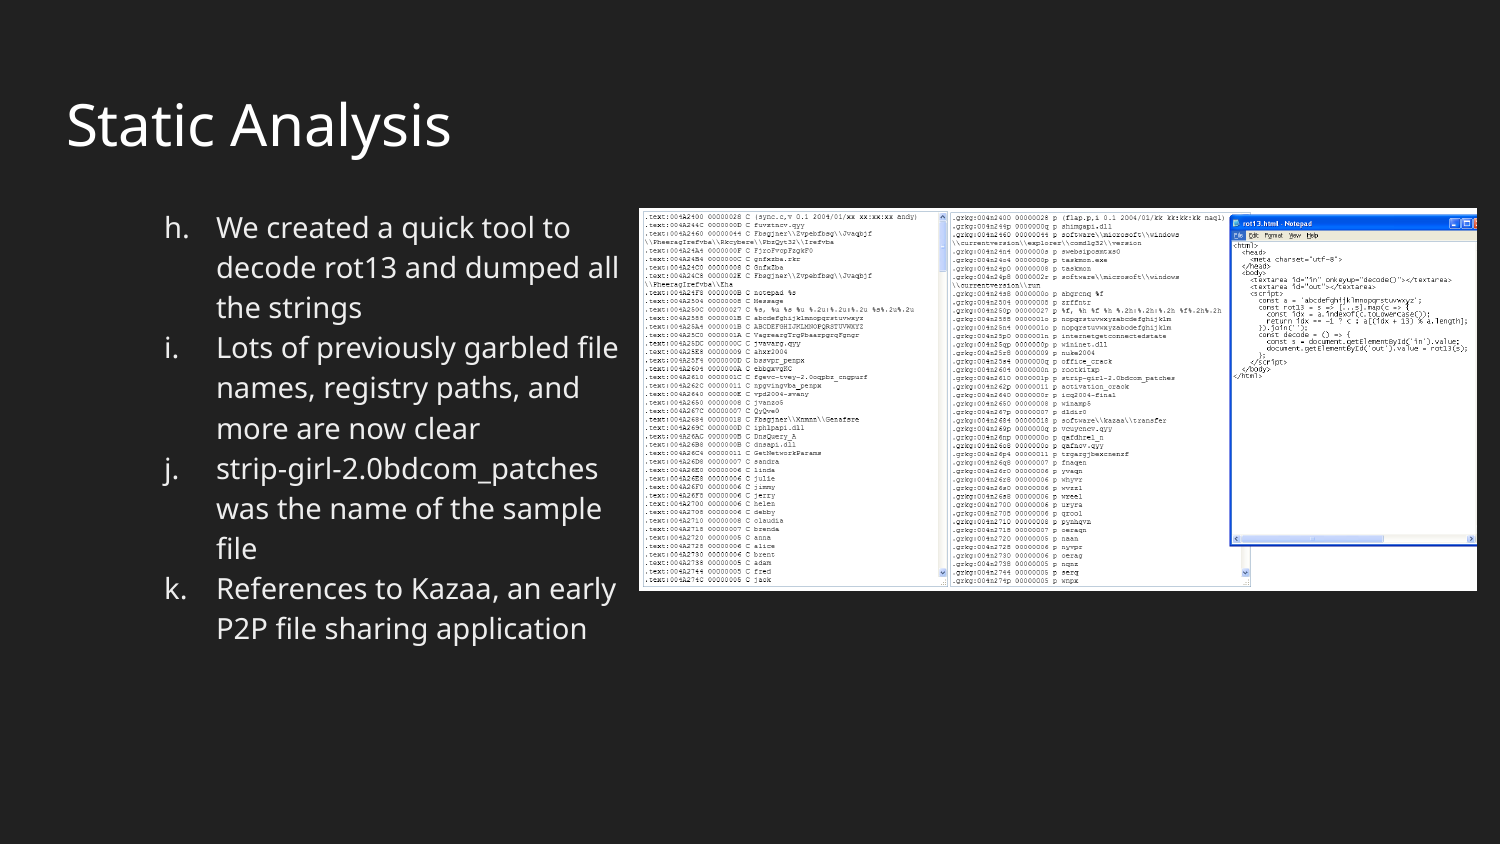

# Static Analysis
We created a quick tool to decode rot13 and dumped all the strings
Lots of previously garbled file names, registry paths, and more are now clear
strip-girl-2.0bdcom_patches was the name of the sample file
References to Kazaa, an early P2P file sharing application